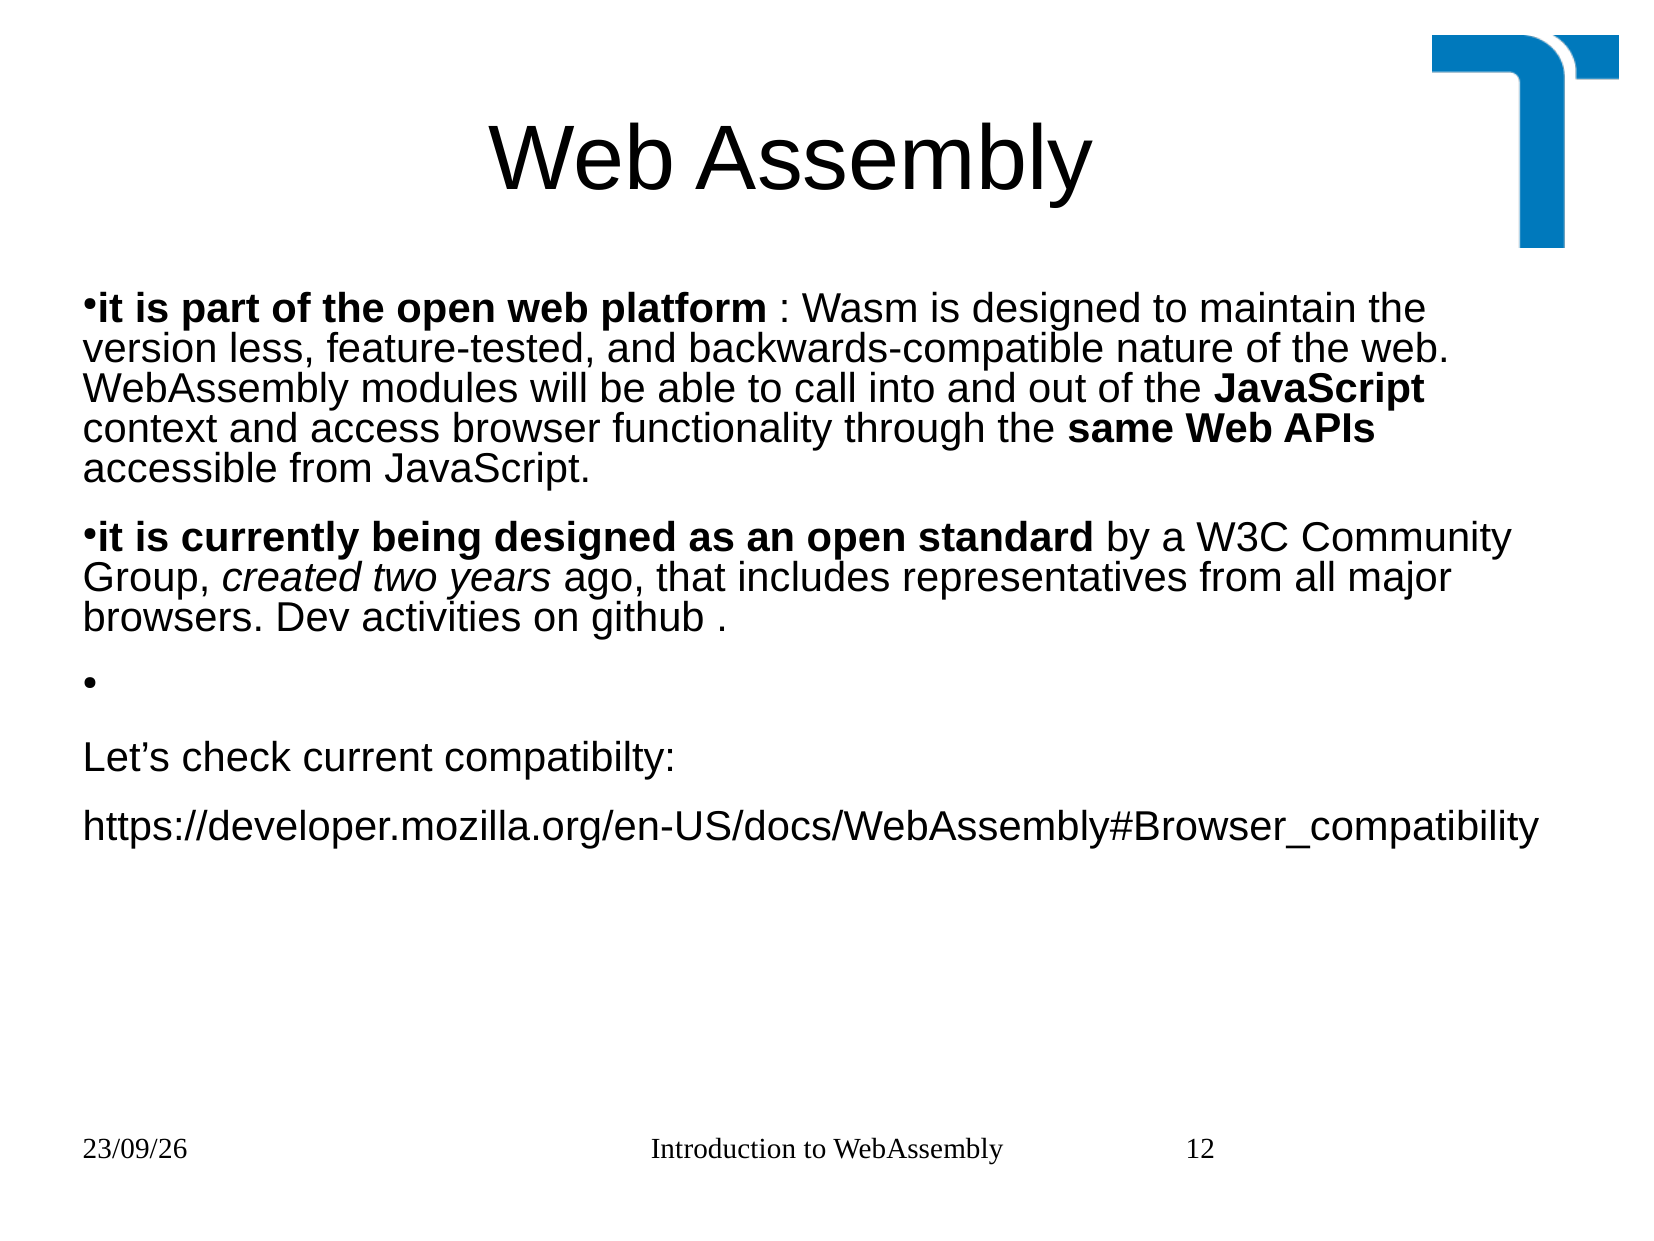

# Web Assembly
it is part of the open web platform : Wasm is designed to maintain the version less, feature-tested, and backwards-compatible nature of the web. WebAssembly modules will be able to call into and out of the JavaScript context and access browser functionality through the same Web APIs accessible from JavaScript.
it is currently being designed as an open standard by a W3C Community Group, created two years ago, that includes representatives from all major browsers. Dev activities on github .
Let’s check current compatibilty:
https://developer.mozilla.org/en-US/docs/WebAssembly#Browser_compatibility
Introduction to WebAssembly